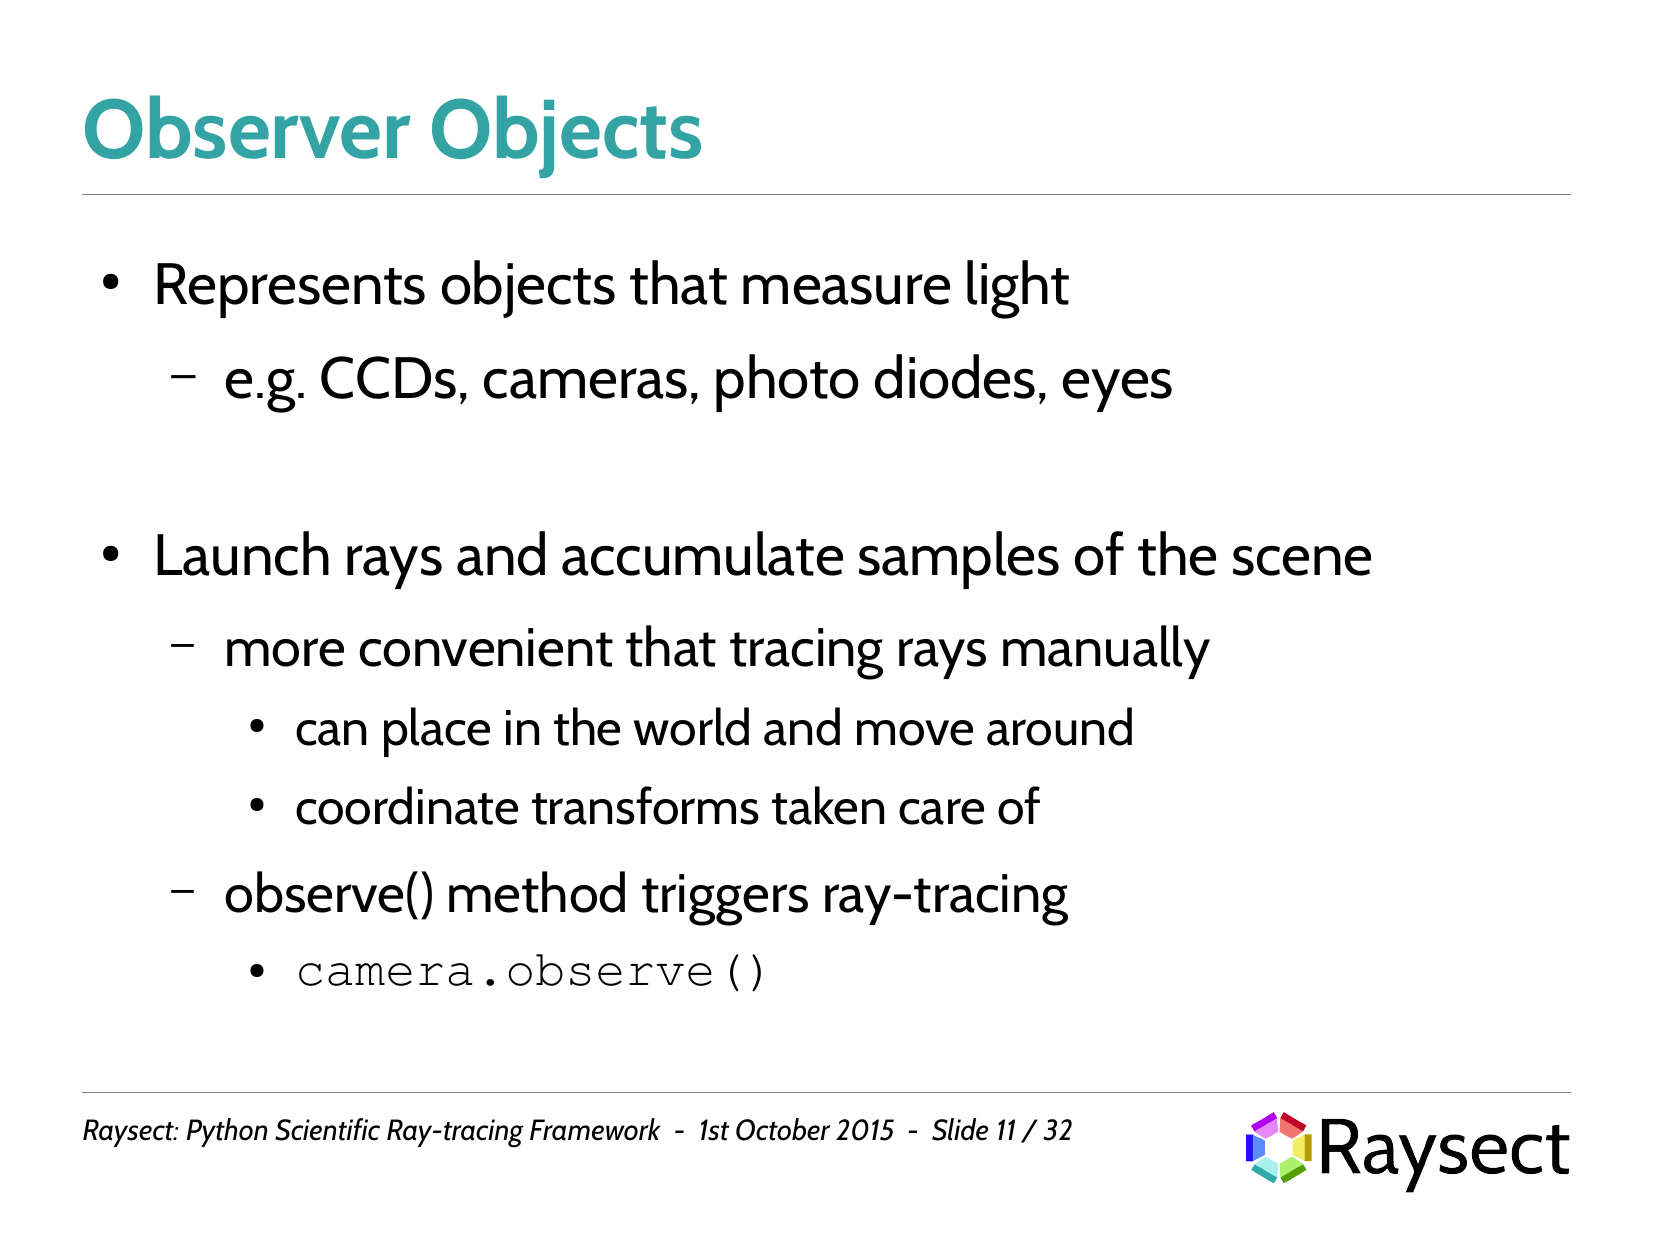

# Observer Objects
Represents objects that measure light
e.g. CCDs, cameras, photo diodes, eyes
Launch rays and accumulate samples of the scene
more convenient that tracing rays manually
can place in the world and move around
coordinate transforms taken care of
observe() method triggers ray-tracing
camera.observe()
1st October 2015